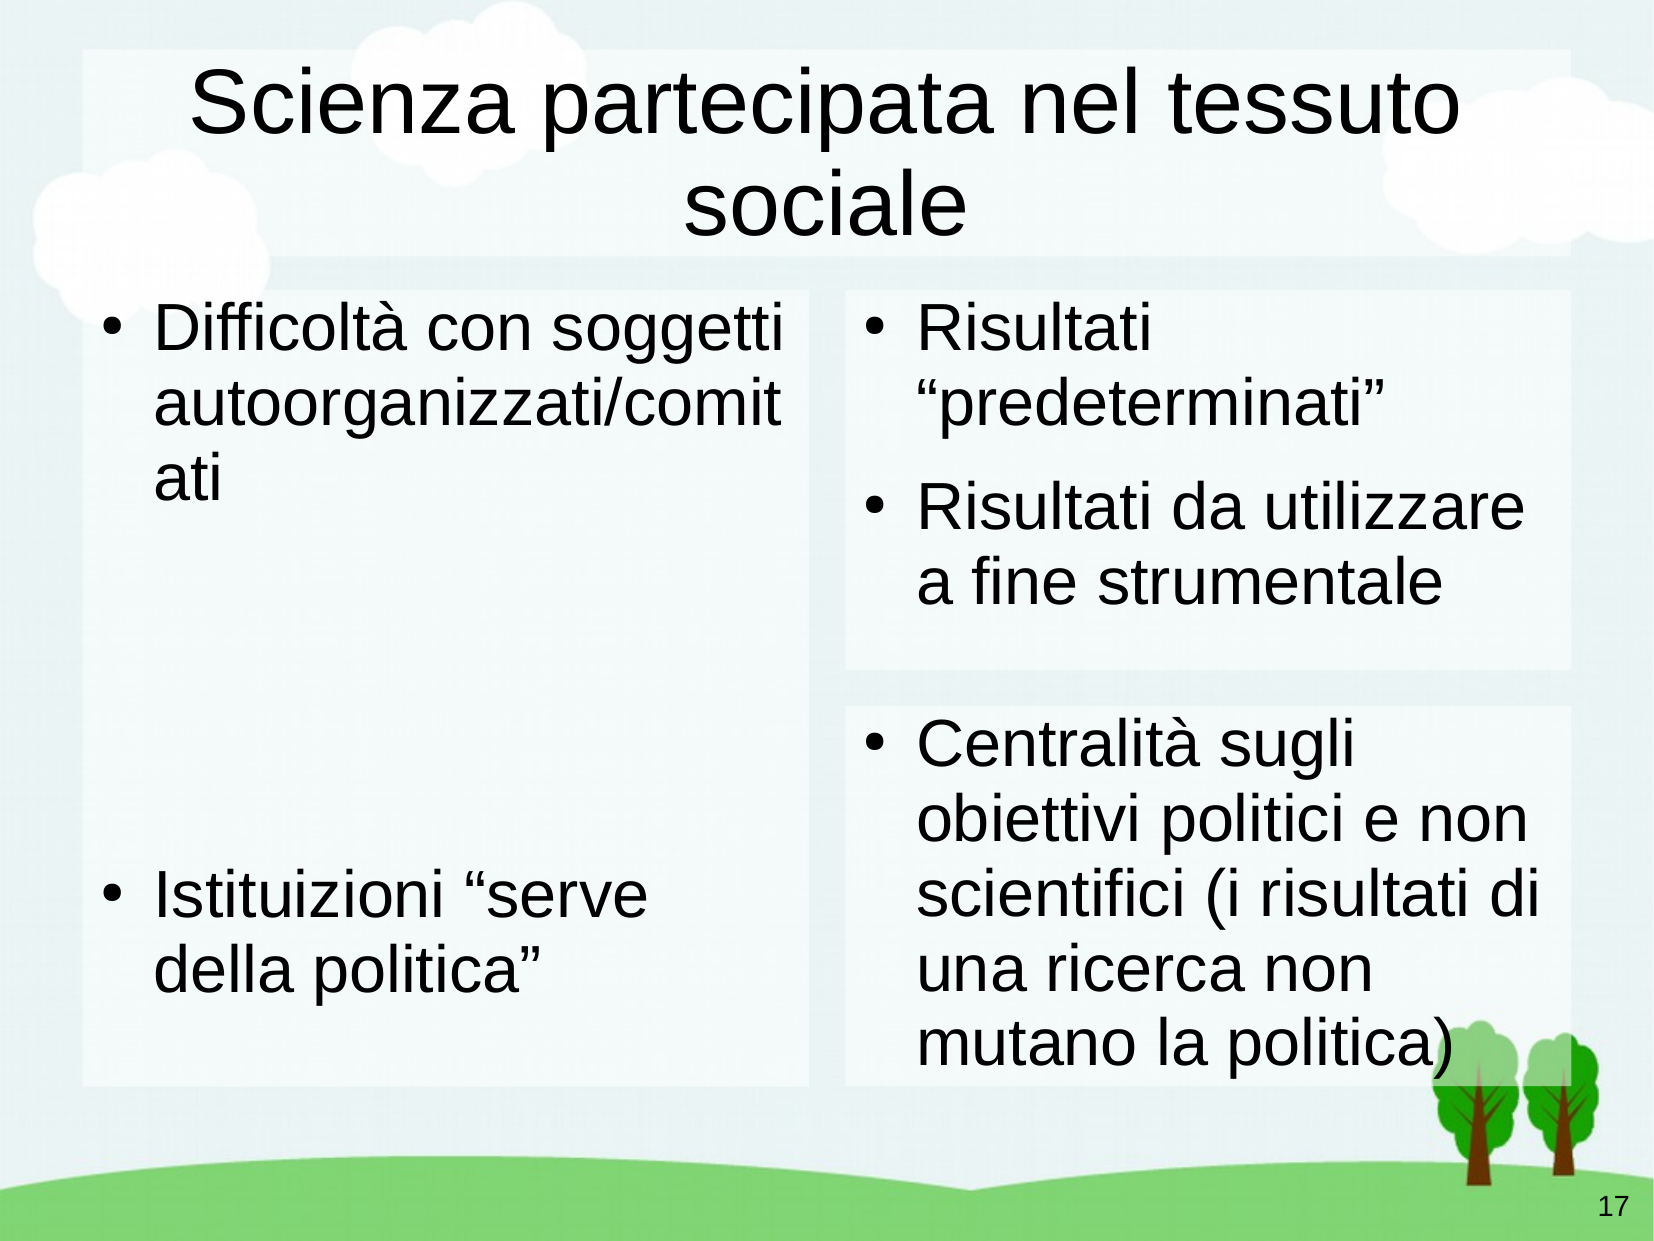

# Scienza partecipata nel tessuto sociale
Difficoltà con soggetti autoorganizzati/comitati
Istituizioni “serve della politica”
Risultati “predeterminati”
Risultati da utilizzare a fine strumentale
Centralità sugli obiettivi politici e non scientifici (i risultati di una ricerca non mutano la politica)
17